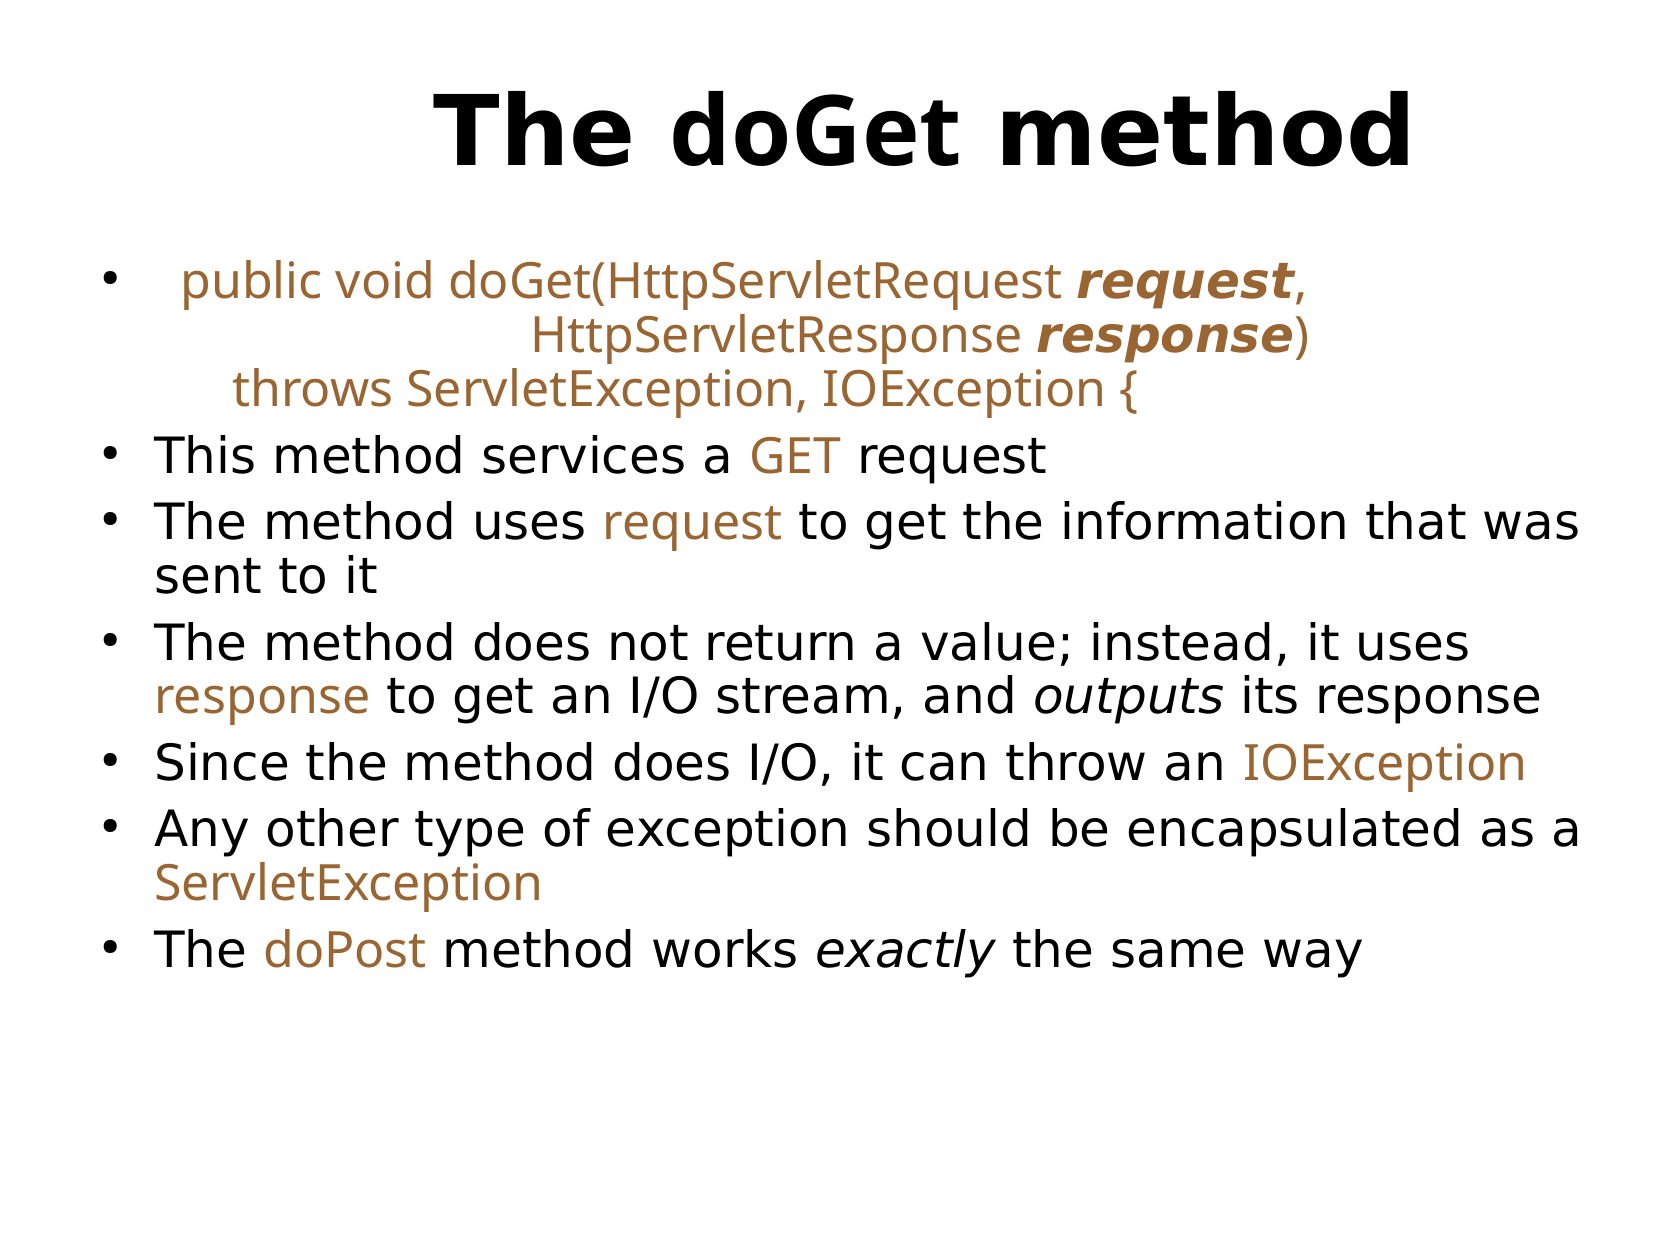

# The doGet method
 public void doGet(HttpServletRequest request,
 HttpServletResponse response)
 throws ServletException, IOException {
This method services a GET request
The method uses request to get the information that was sent to it
The method does not return a value; instead, it uses response to get an I/O stream, and outputs its response
Since the method does I/O, it can throw an IOException
Any other type of exception should be encapsulated as a ServletException
The doPost method works exactly the same way